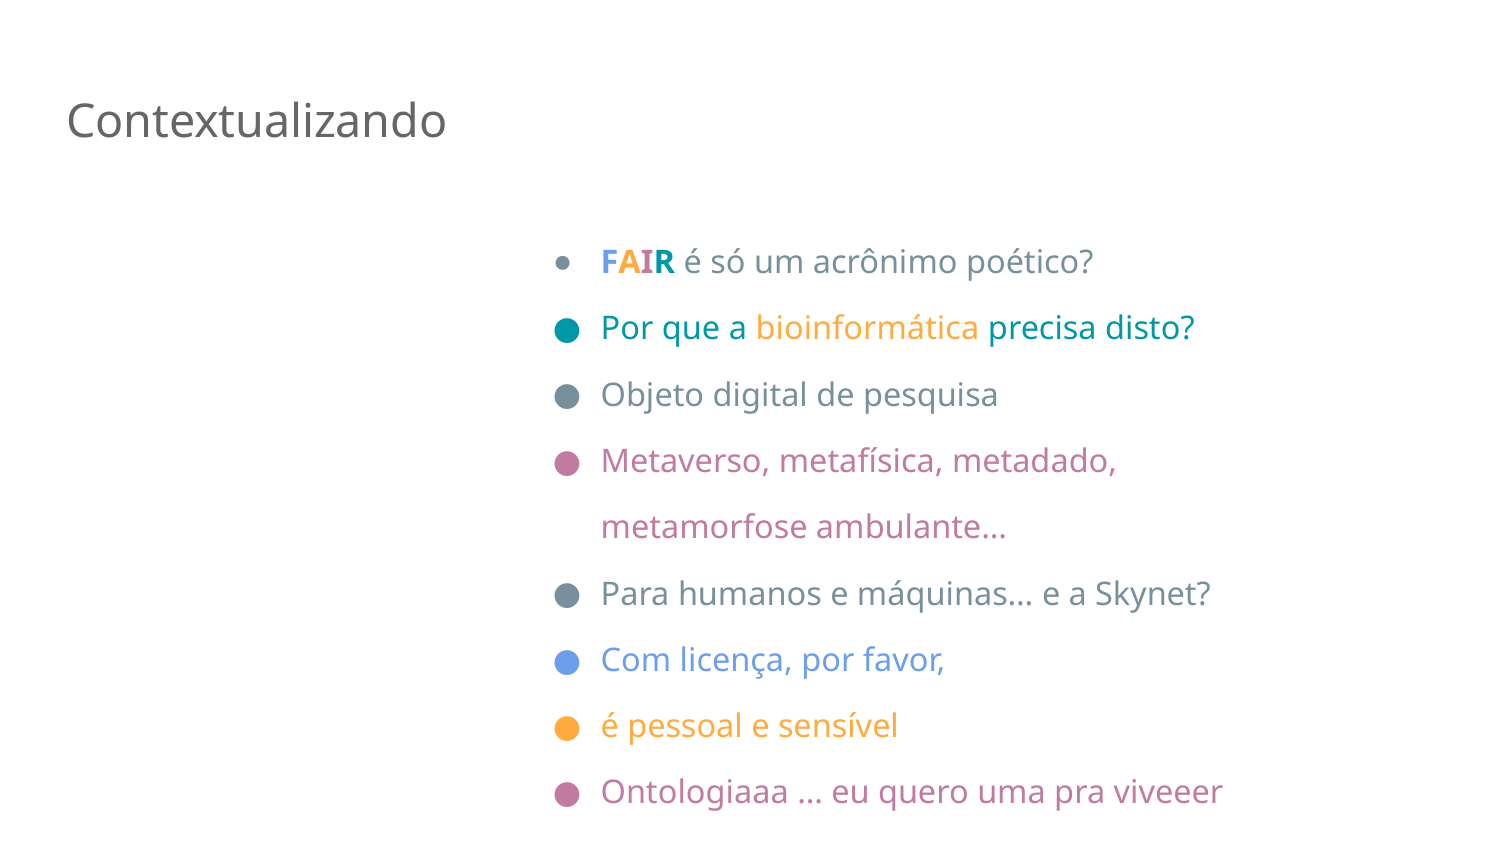

# Contextualizando
FAIR é só um acrônimo poético?
Por que a bioinformática precisa disto?
Objeto digital de pesquisa
Metaverso, metafísica, metadado, metamorfose ambulante…
Para humanos e máquinas… e a Skynet?
Com licença, por favor,
é pessoal e sensível
Ontologiaaa … eu quero uma pra viveeer